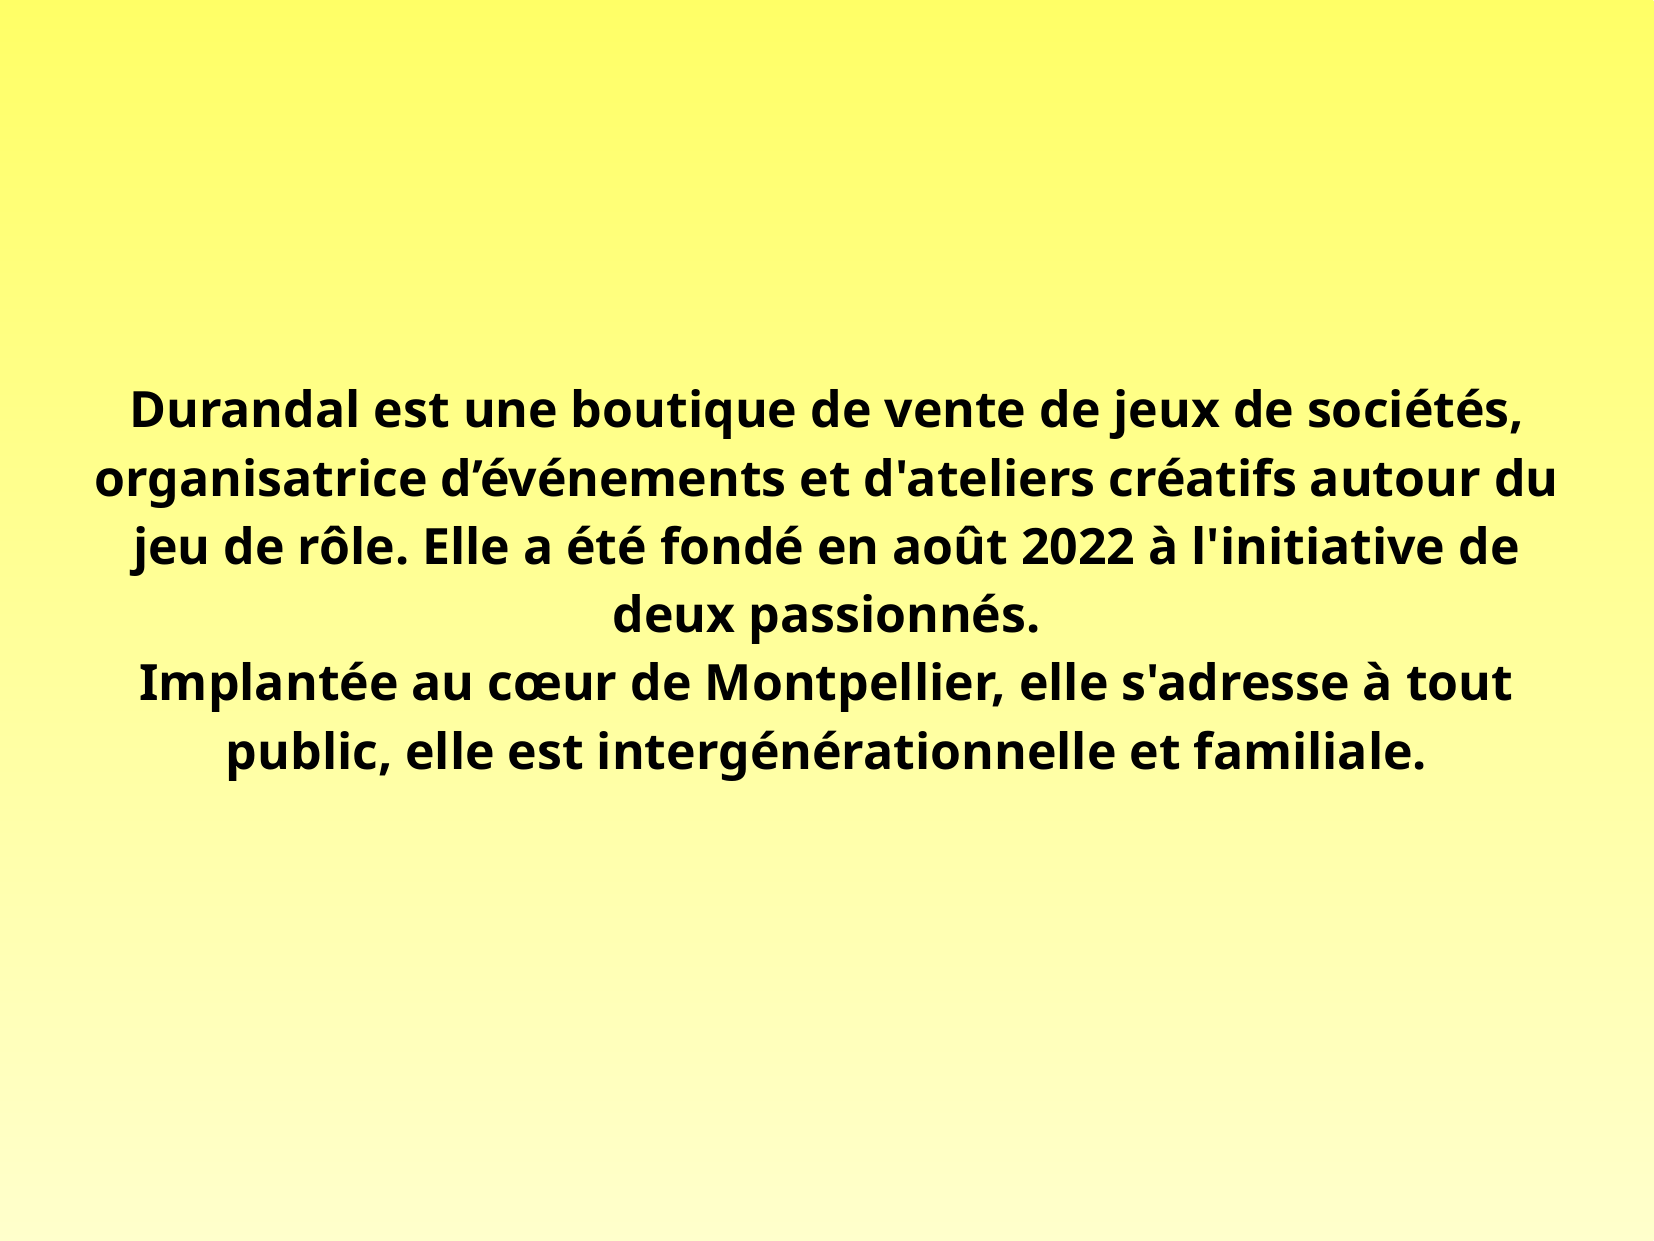

# Durandal est une boutique de vente de jeux de sociétés, organisatrice d’événements et d'ateliers créatifs autour du jeu de rôle. Elle a été fondé en août 2022 à l'initiative de deux passionnés.
Implantée au cœur de Montpellier, elle s'adresse à tout public, elle est intergénérationnelle et familiale.